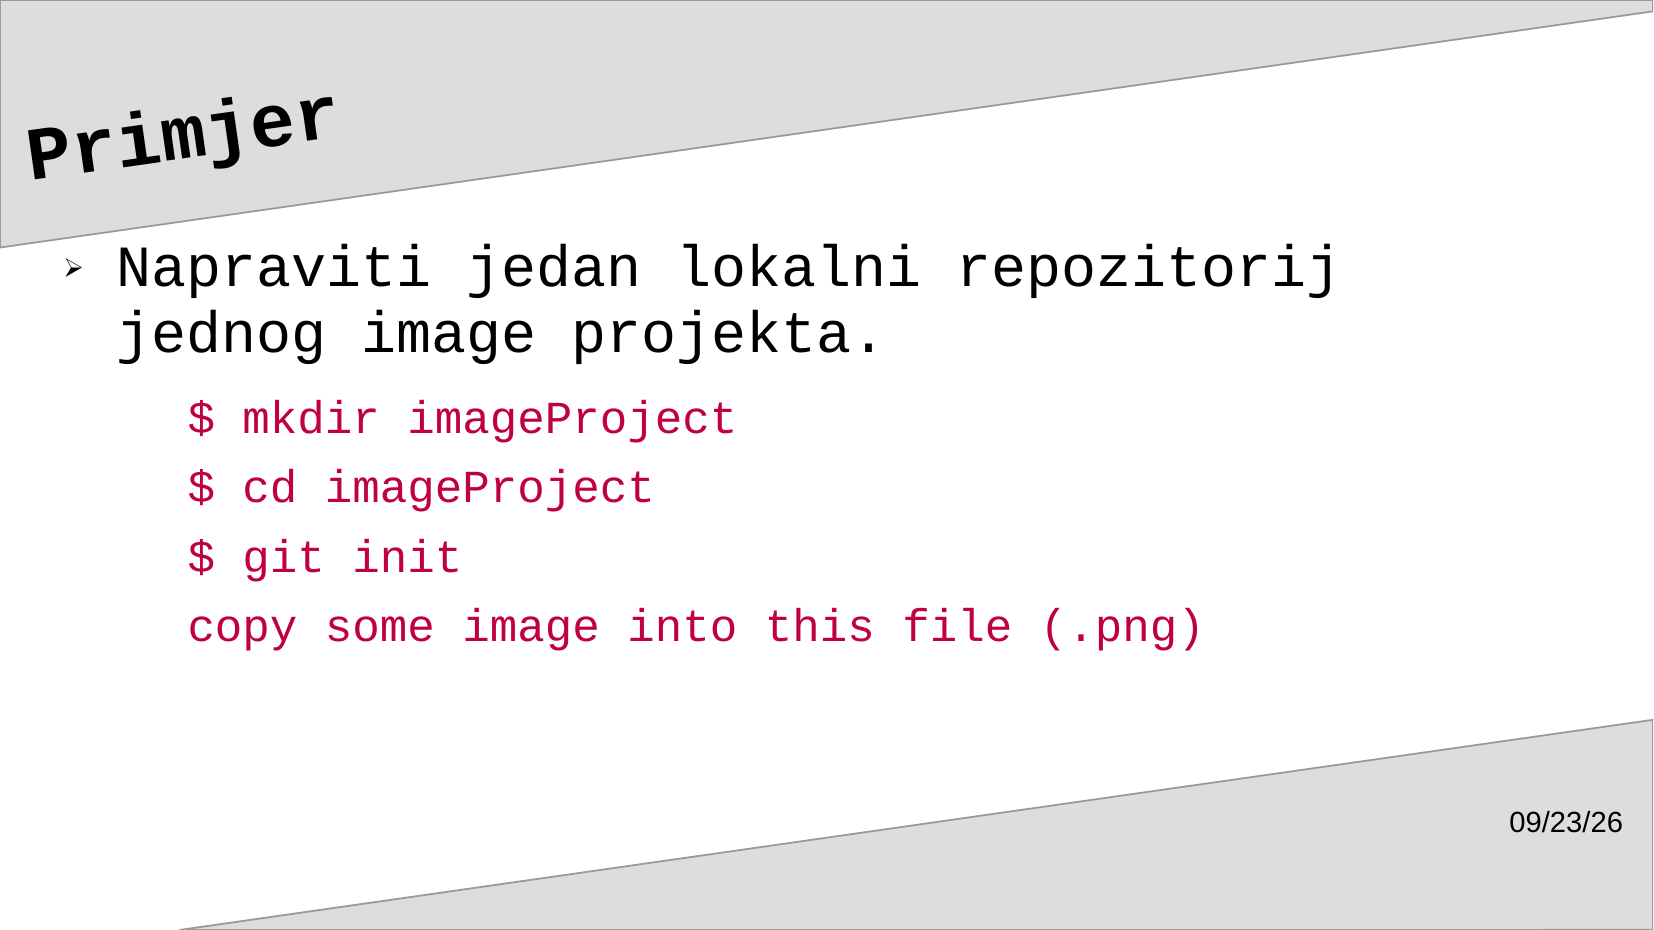

# Primjer
Napraviti jedan lokalni repozitorij jednog image projekta.
$ mkdir imageProject
$ cd imageProject
$ git init
copy some image into this file (.png)
101